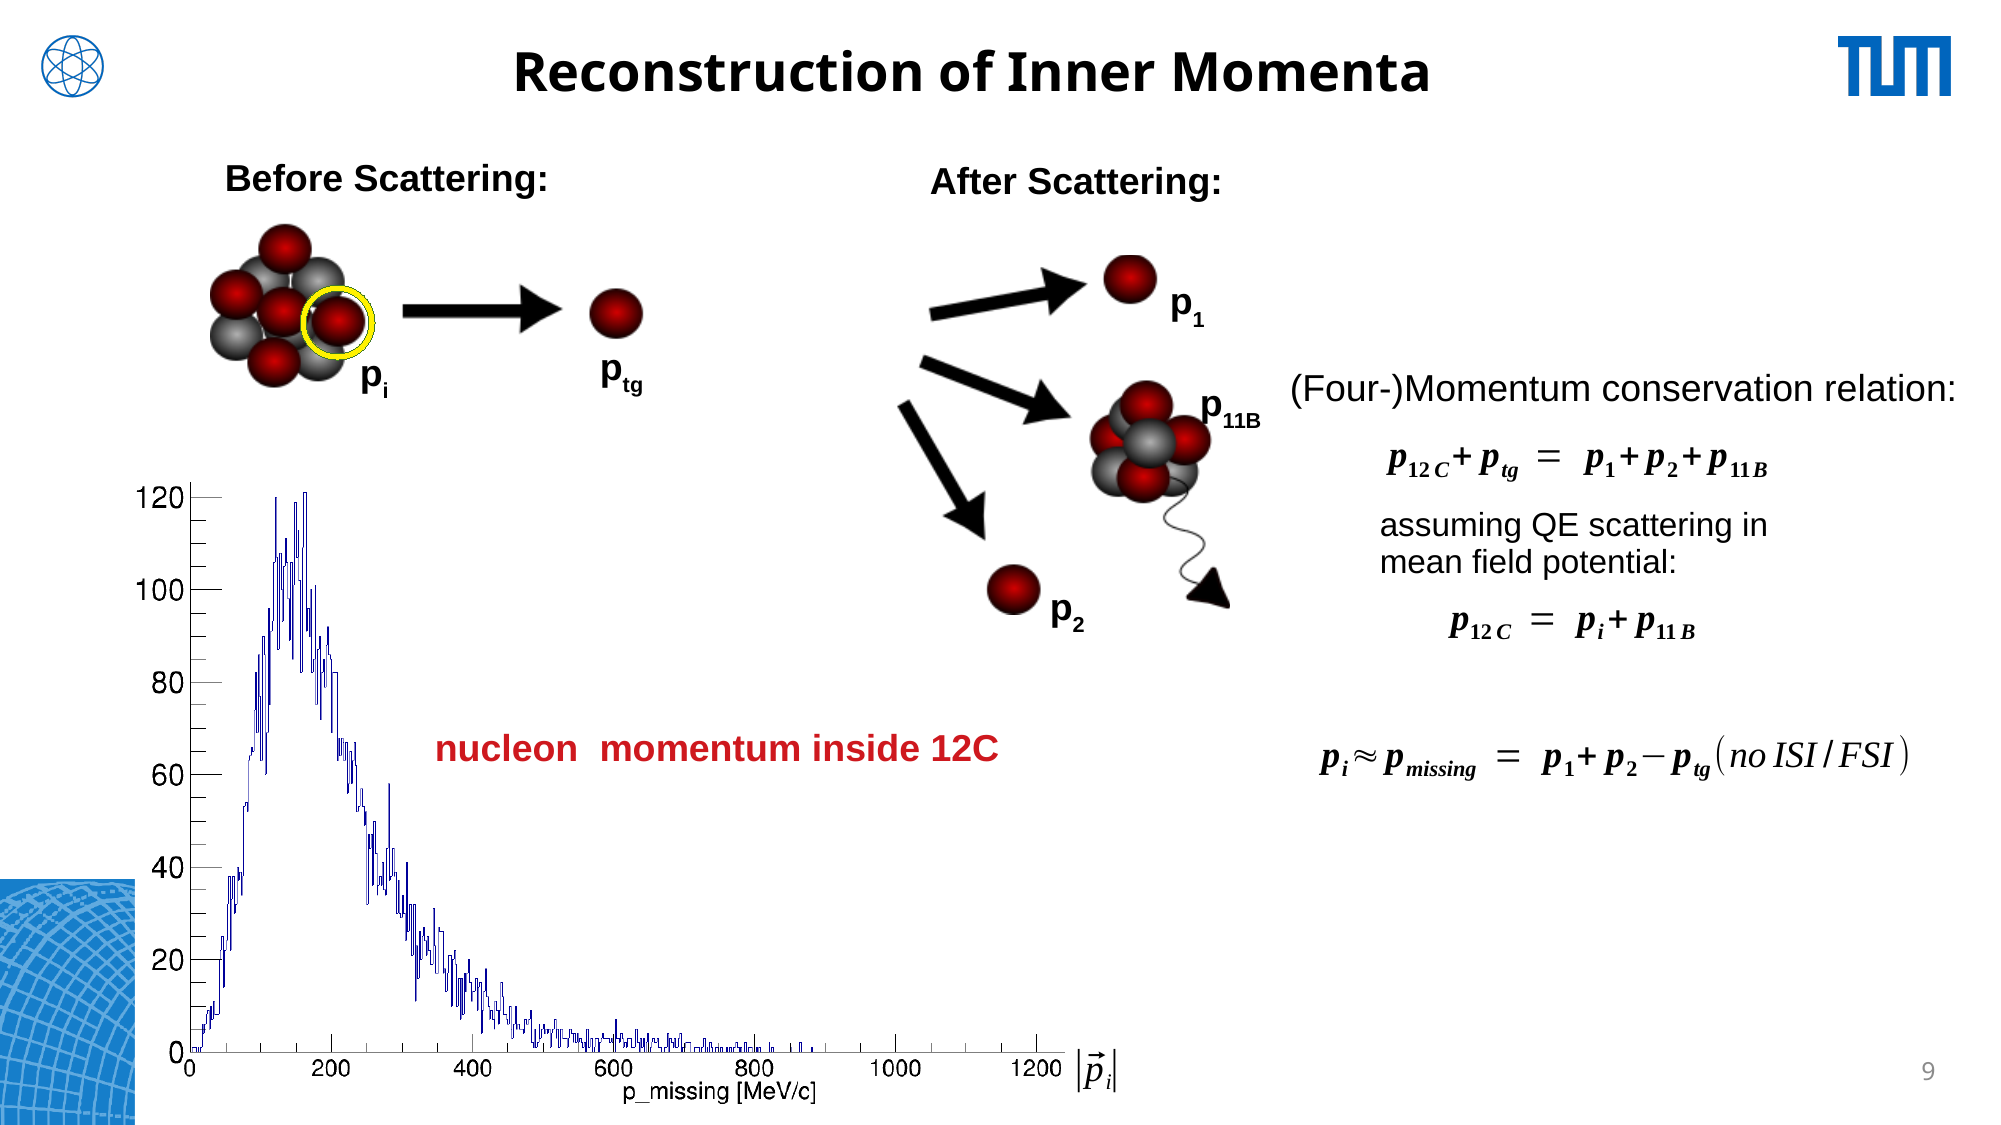

# Reconstruction of Inner Momenta
Before Scattering:
p1
ptg
pi
p2
After Scattering:
(Four-)Momentum conservation relation:
p11B
assuming QE scattering in mean field potential:
nucleon momentum inside 12C
Tobias Jenegger